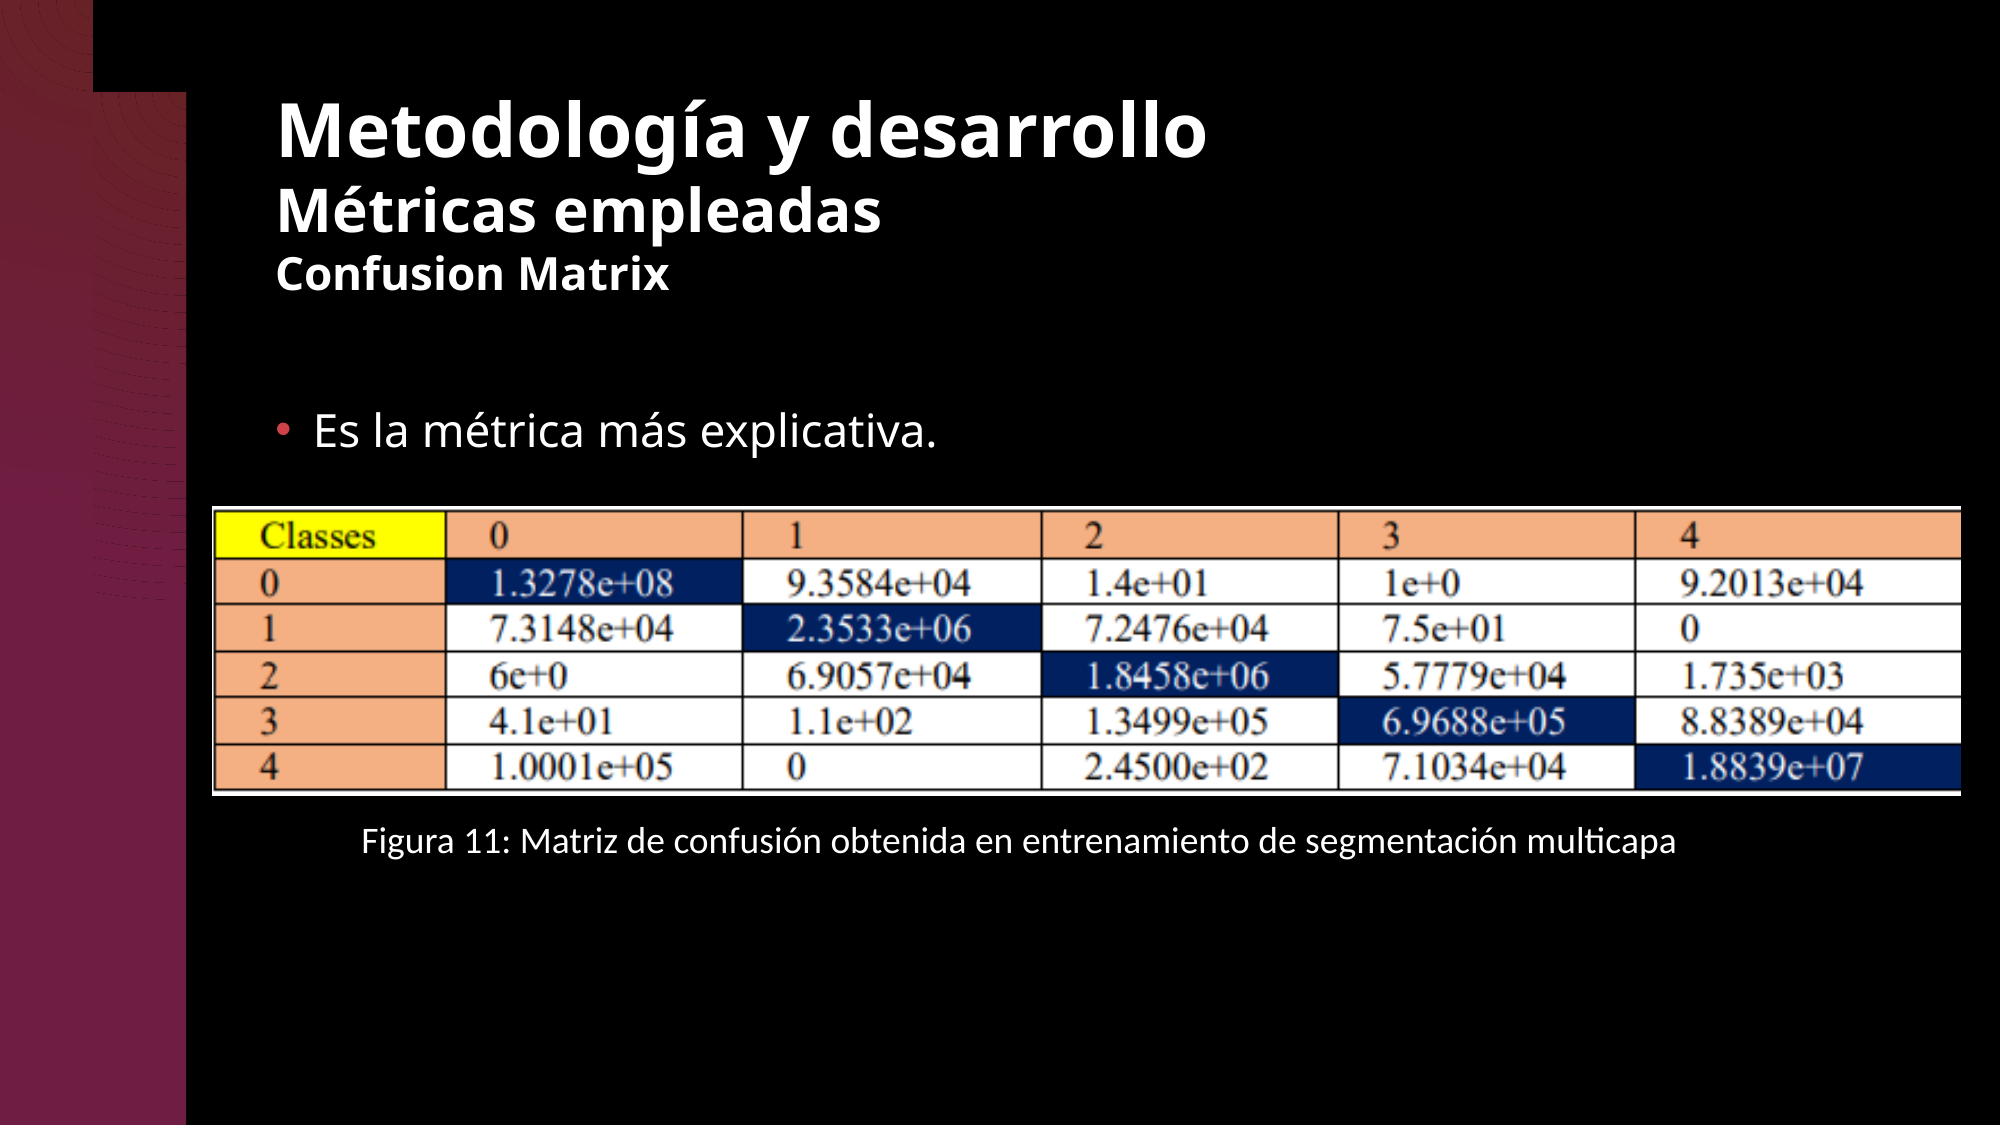

# Metodología y desarrollo Métricas empleadas Confusion Matrix
Es la métrica más explicativa.
Figura 11: Matriz de confusión obtenida en entrenamiento de segmentación multicapa